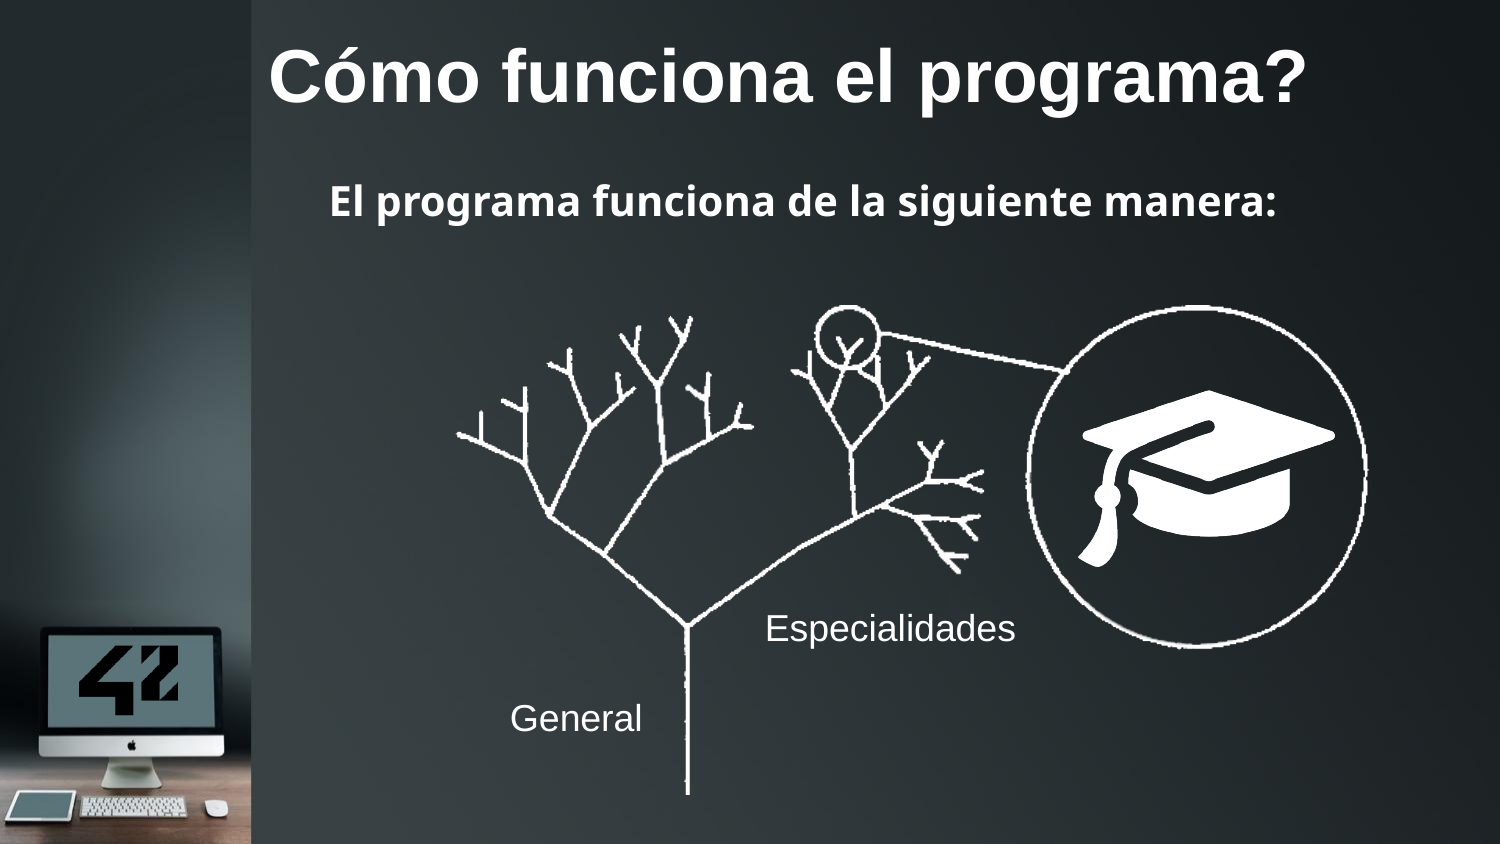

# Cómo funciona el programa?
El programa funciona de la siguiente manera:
Especialidades
General